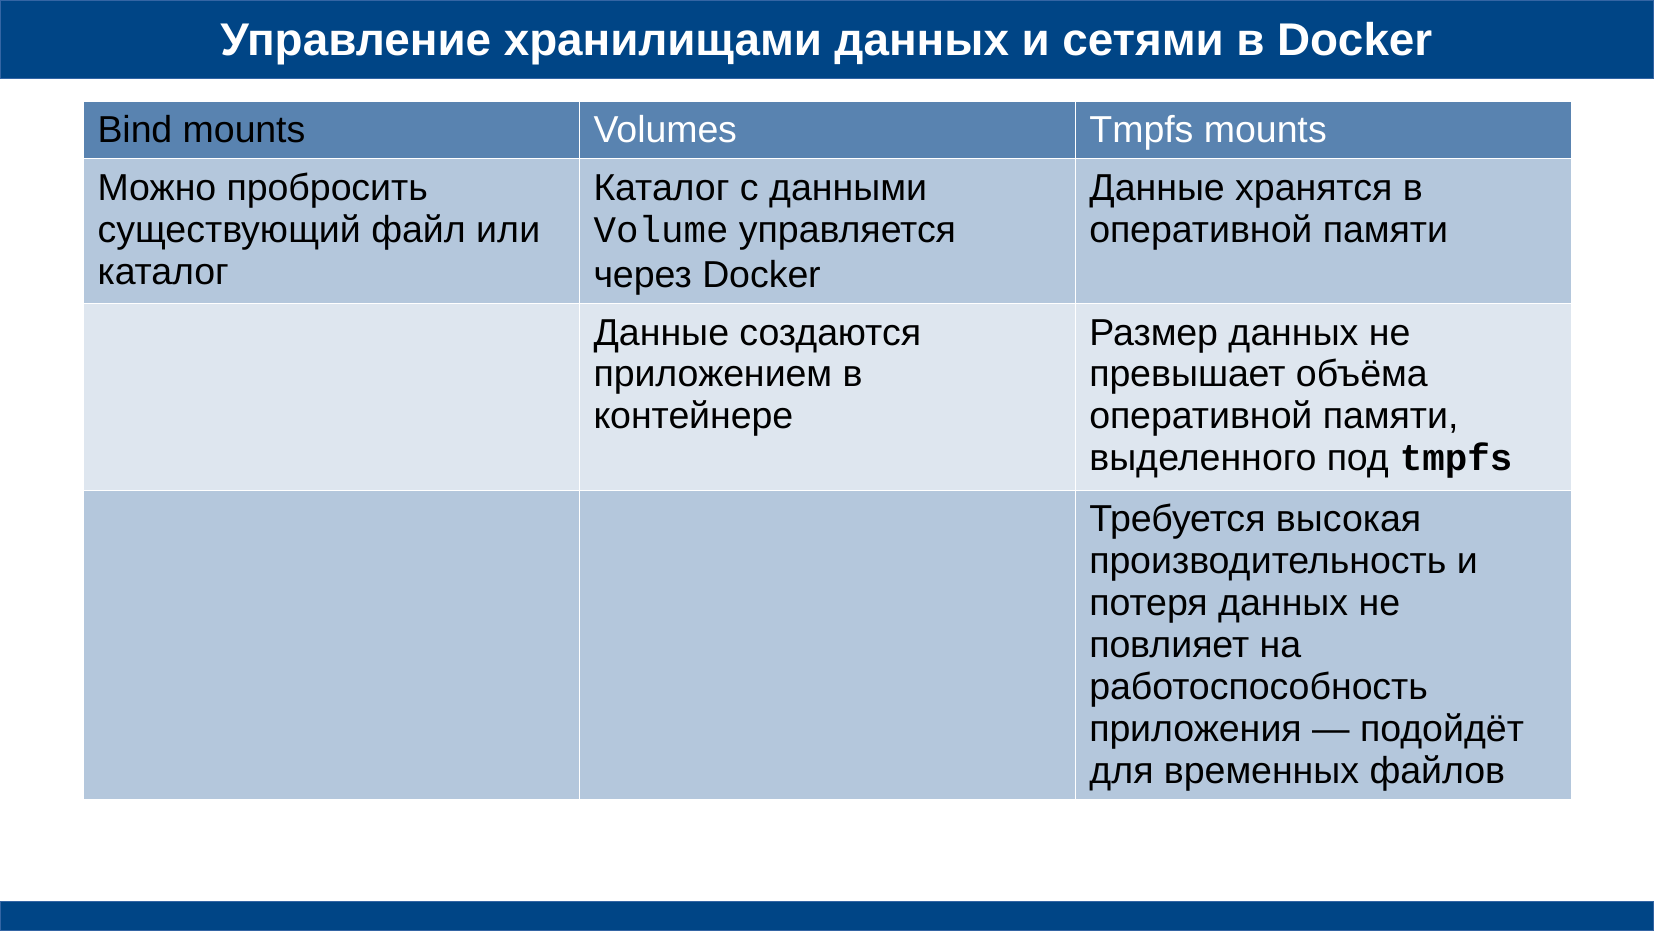

# Управление хранилищами данных и сетями в Docker
| Bind mounts | Volumes | Tmpfs mounts |
| --- | --- | --- |
| Можно пробросить существующий файл или каталог | Каталог с данными Volume управляется через Docker | Данные хранятся в оперативной памяти |
| | Данные создаются приложением в контейнере | Размер данных не превышает объёма оперативной памяти, выделенного под tmpfs |
| | | Требуется высокая производительность и потеря данных не повлияет на работоспособность приложения — подойдёт для временных файлов |